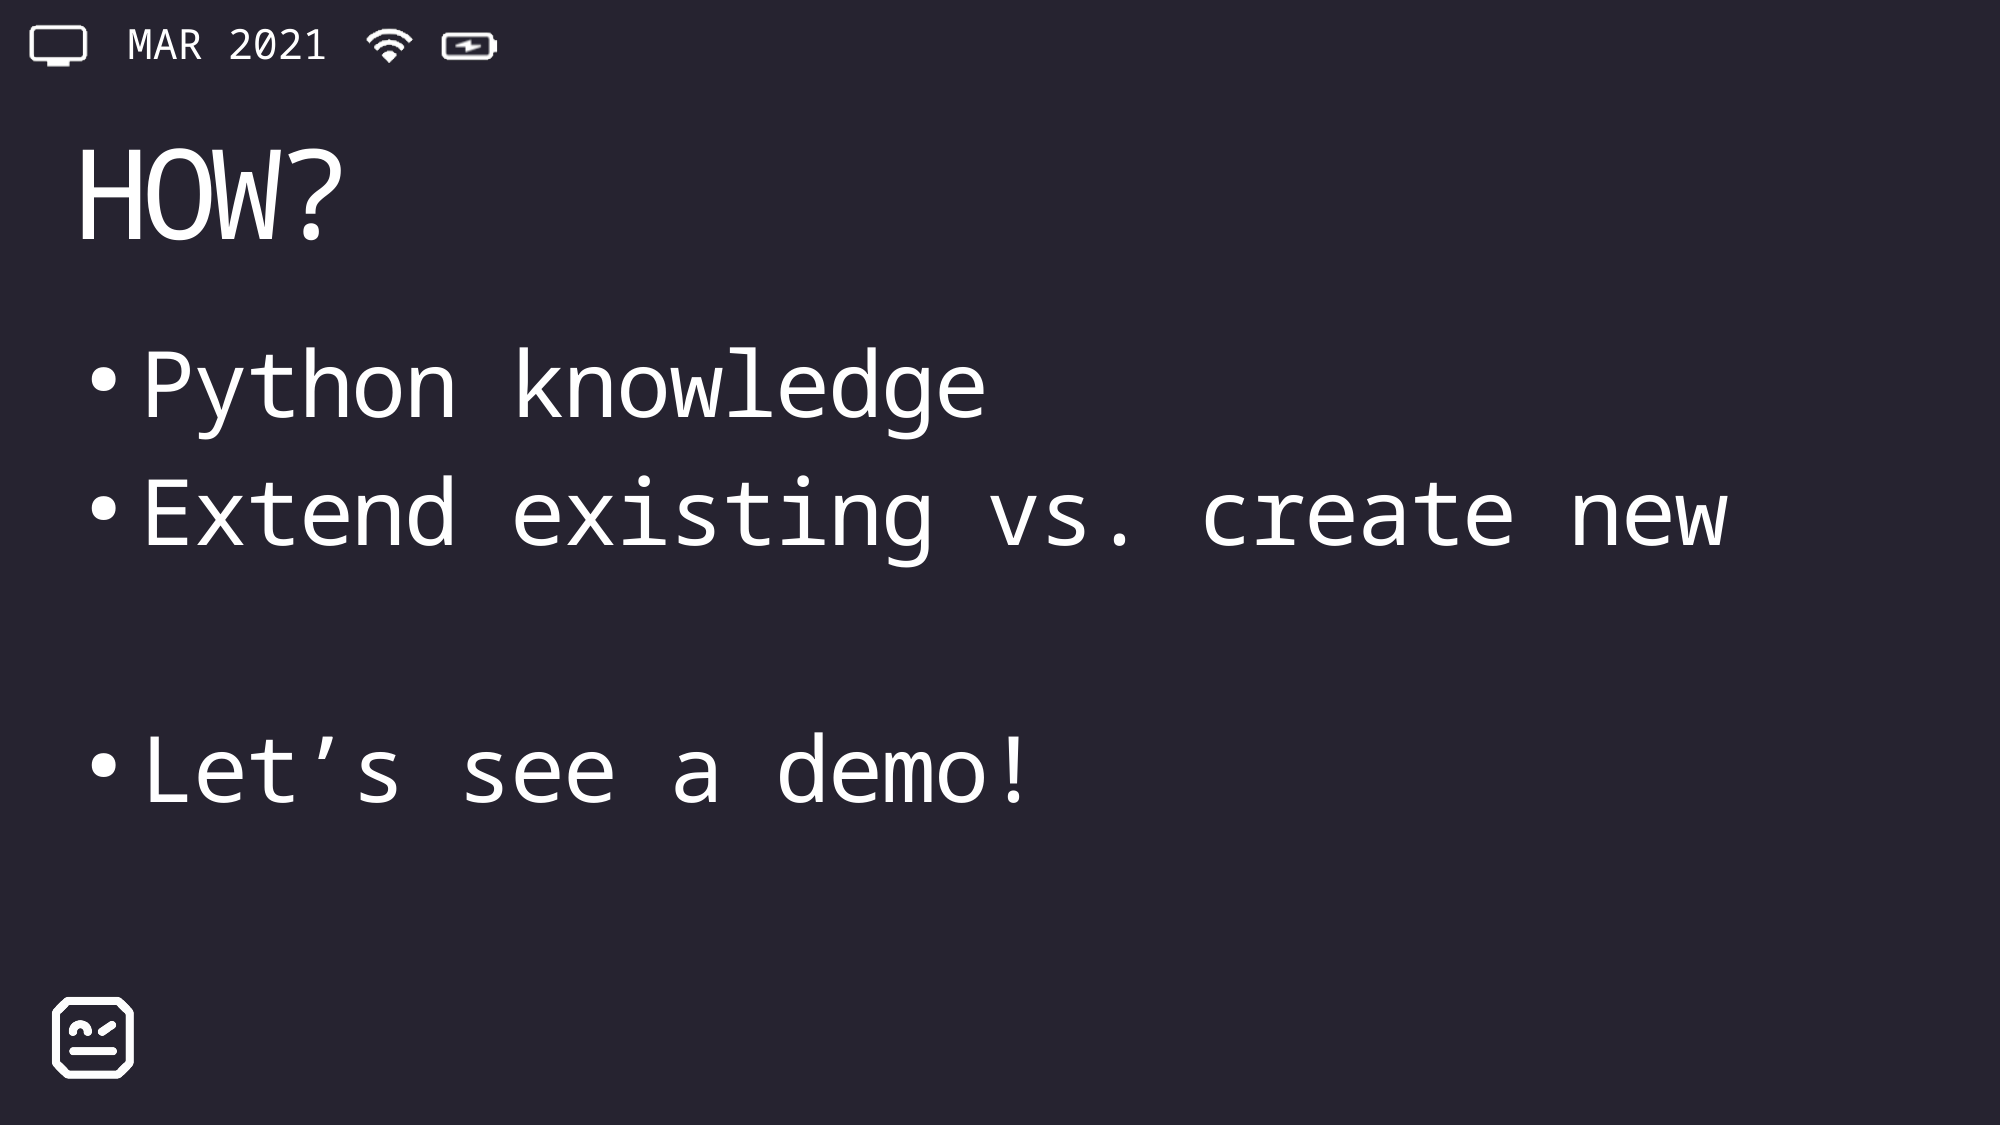

https://robocon.io
HOW?
# Python knowledge
Extend existing vs. create new
Let’s see a demo!